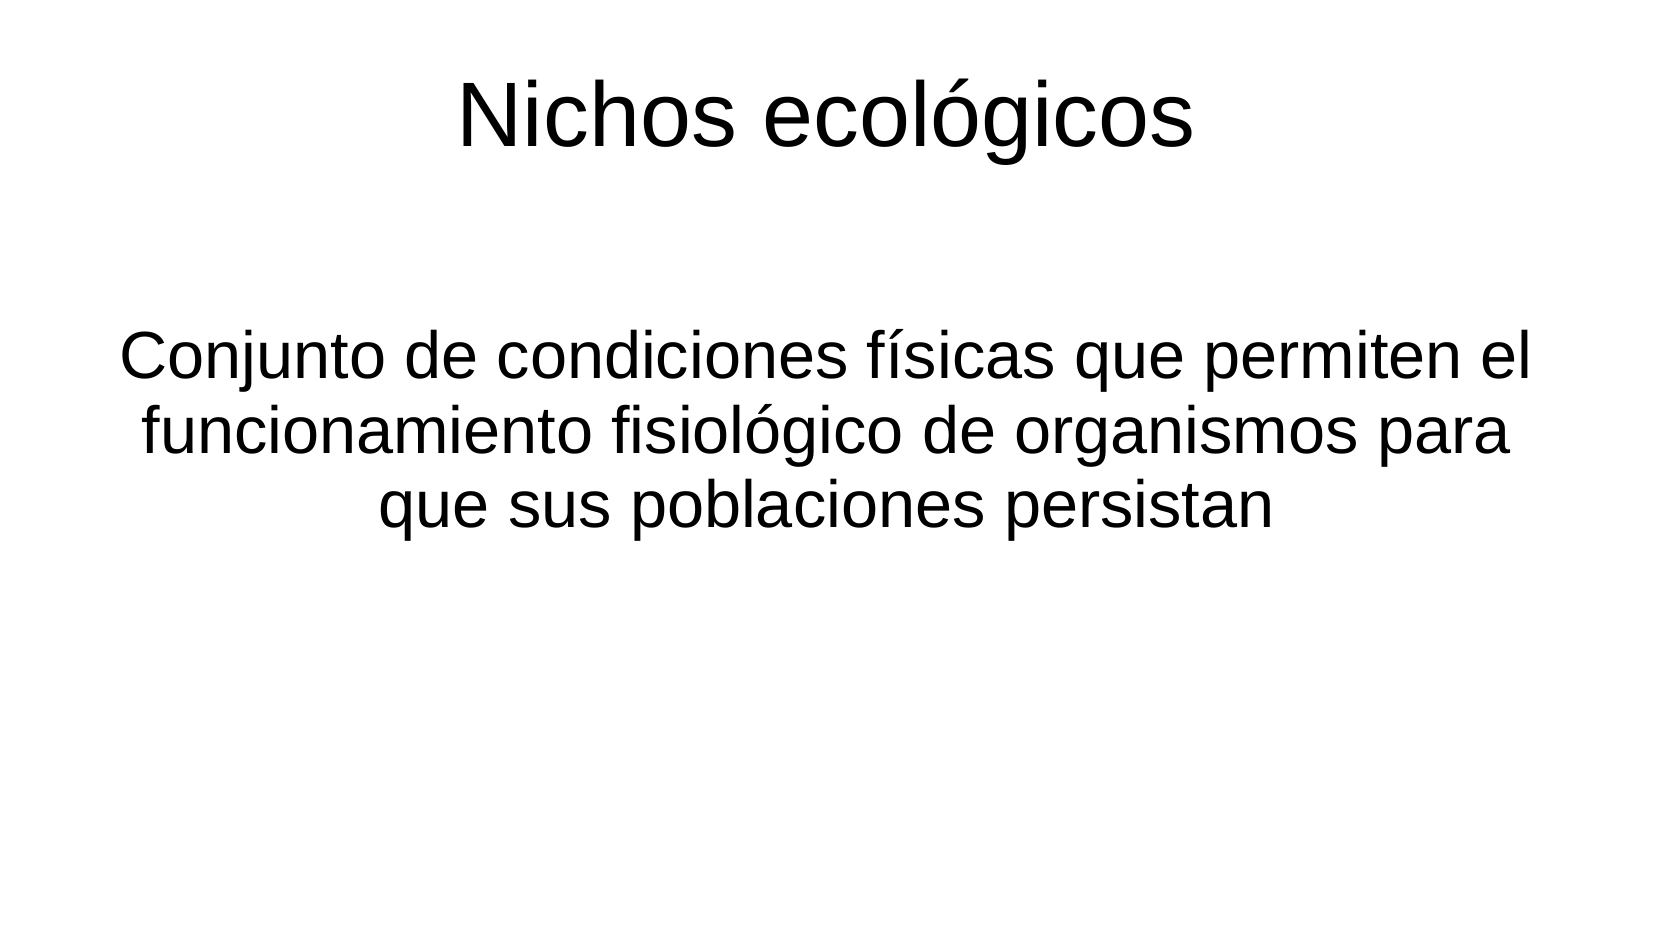

# Nichos ecológicos
Conjunto de condiciones físicas que permiten el funcionamiento fisiológico de organismos para que sus poblaciones persistan